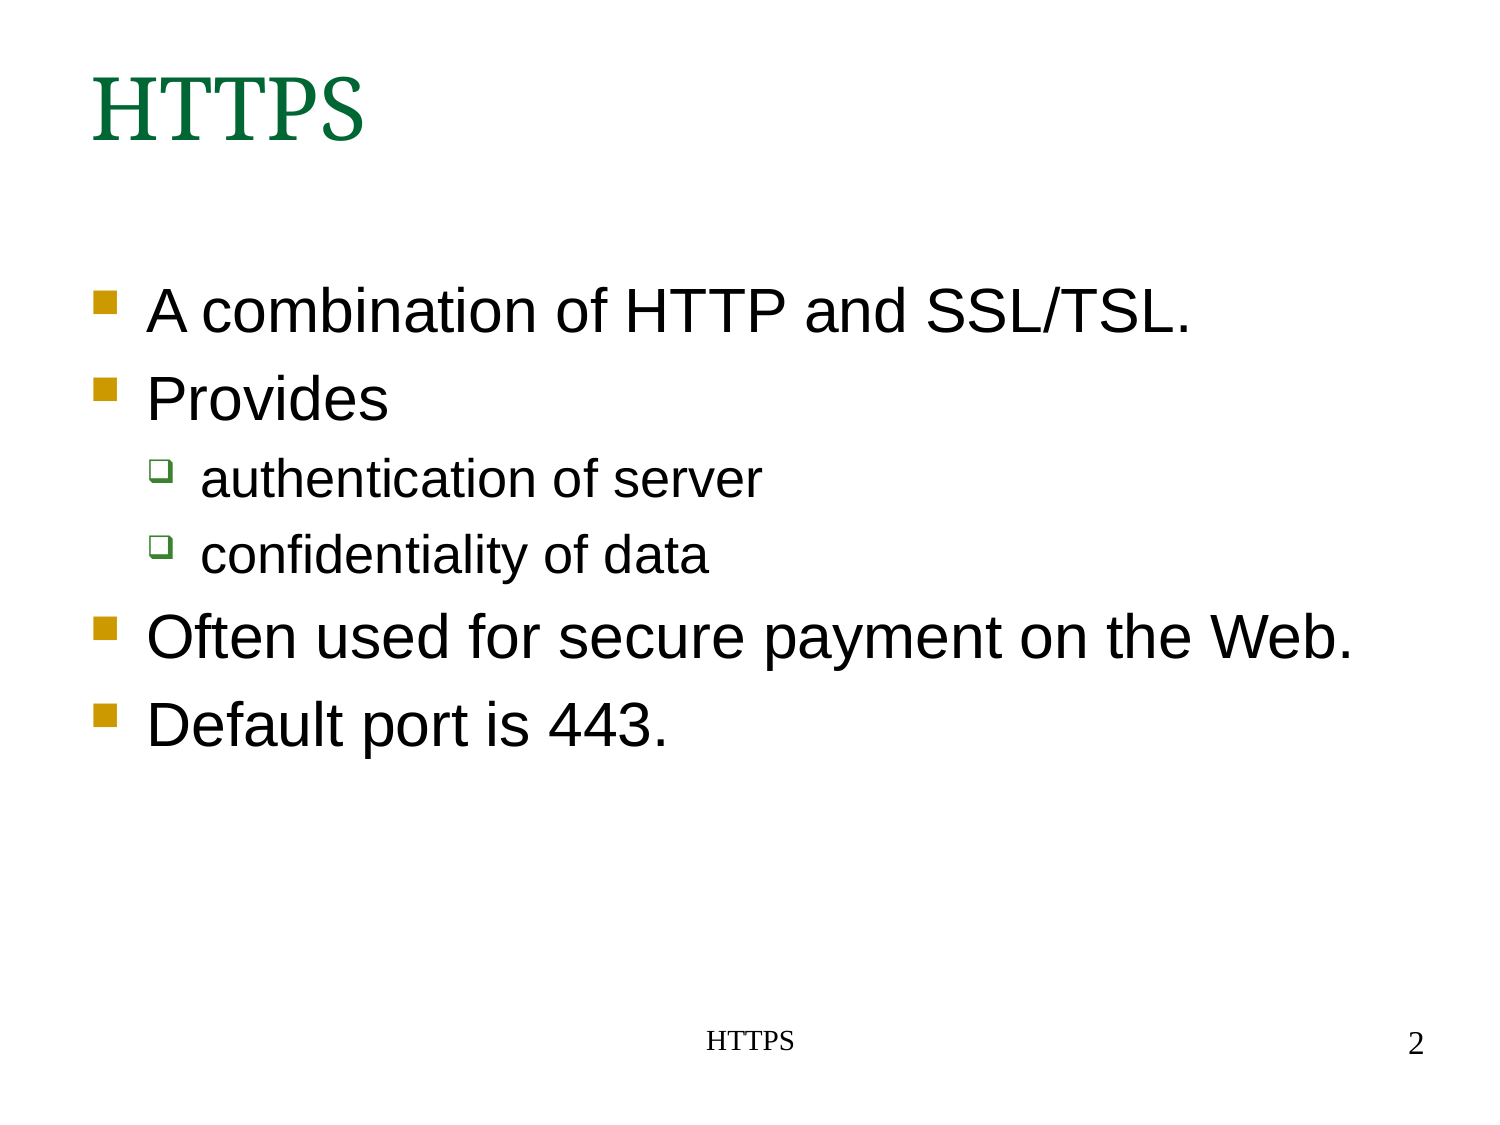

# HTTPS
A combination of HTTP and SSL/TSL.
Provides
authentication of server
confidentiality of data
Often used for secure payment on the Web.
Default port is 443.
HTTPS
2